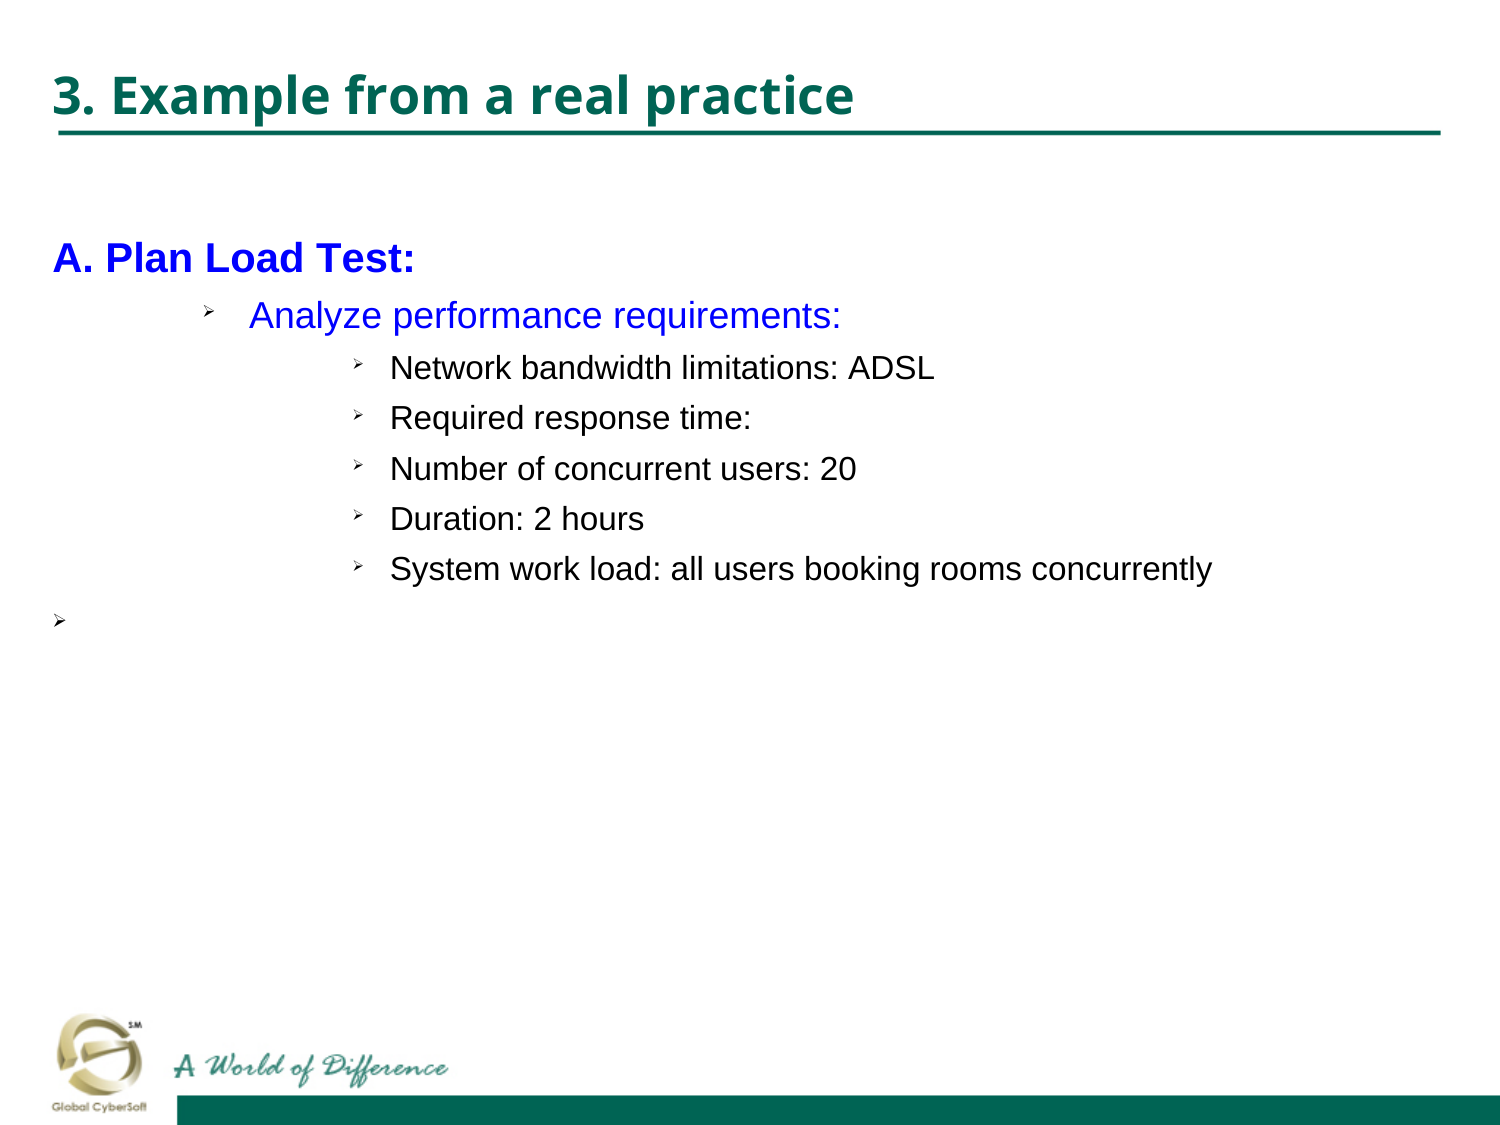

# 3. Example from a real practice
A. Plan Load Test:
Analyze performance requirements:
Network bandwidth limitations: ADSL
Required response time:
Number of concurrent users: 20
Duration: 2 hours
System work load: all users booking rooms concurrently